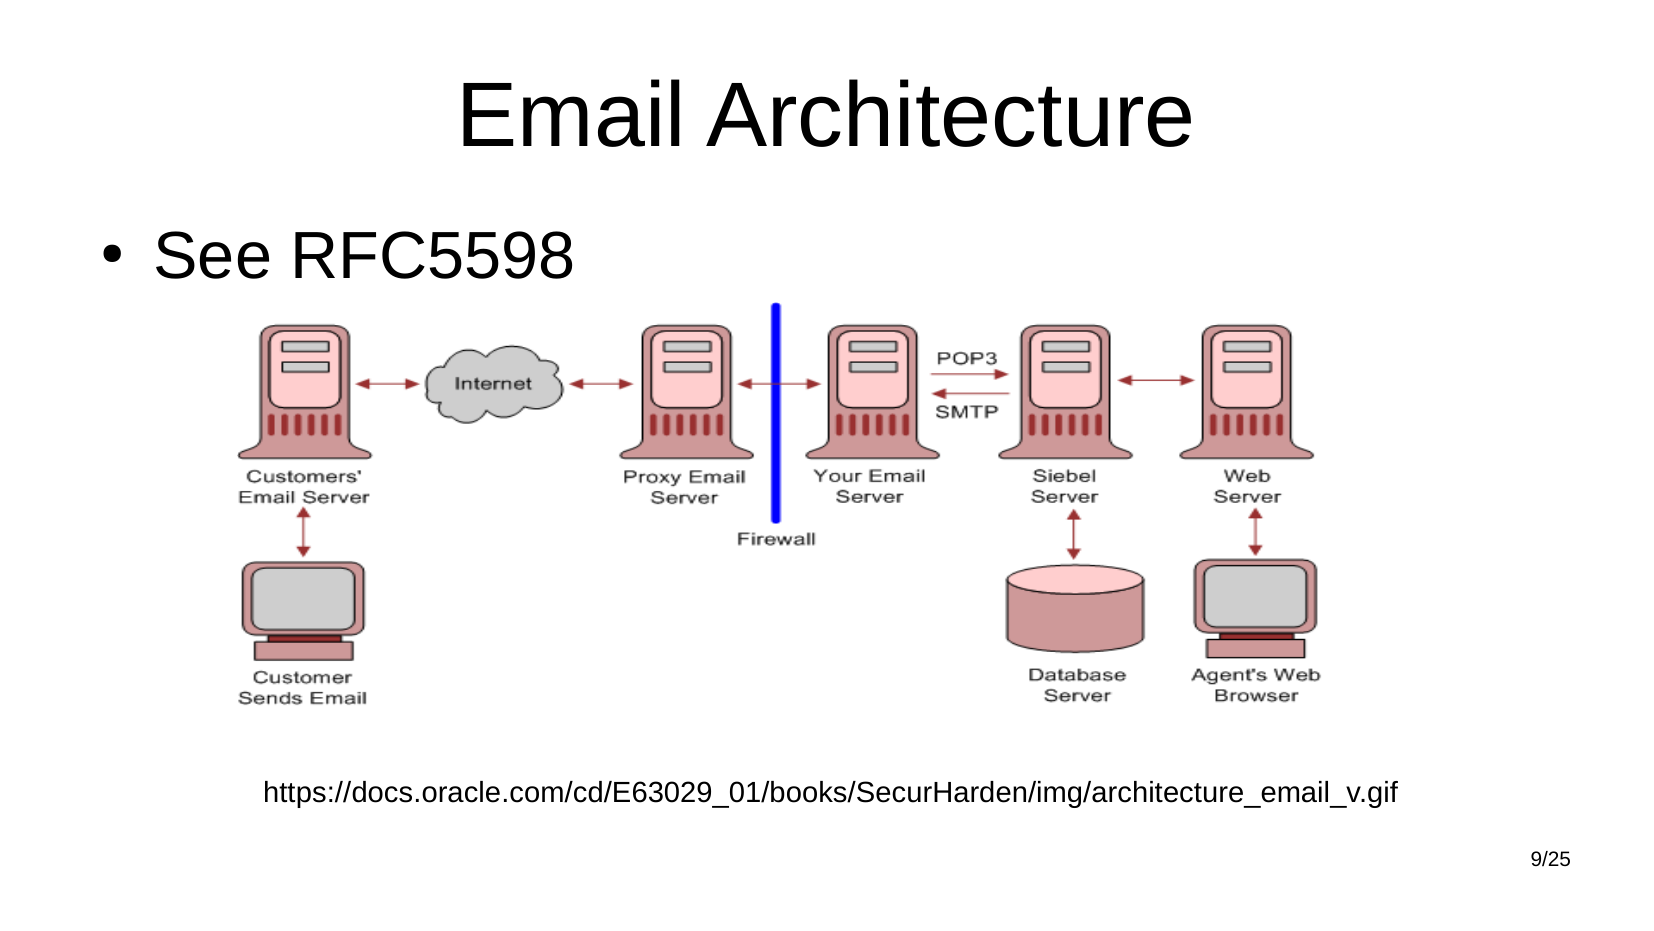

# Email Architecture
See RFC5598
https://docs.oracle.com/cd/E63029_01/books/SecurHarden/img/architecture_email_v.gif
9